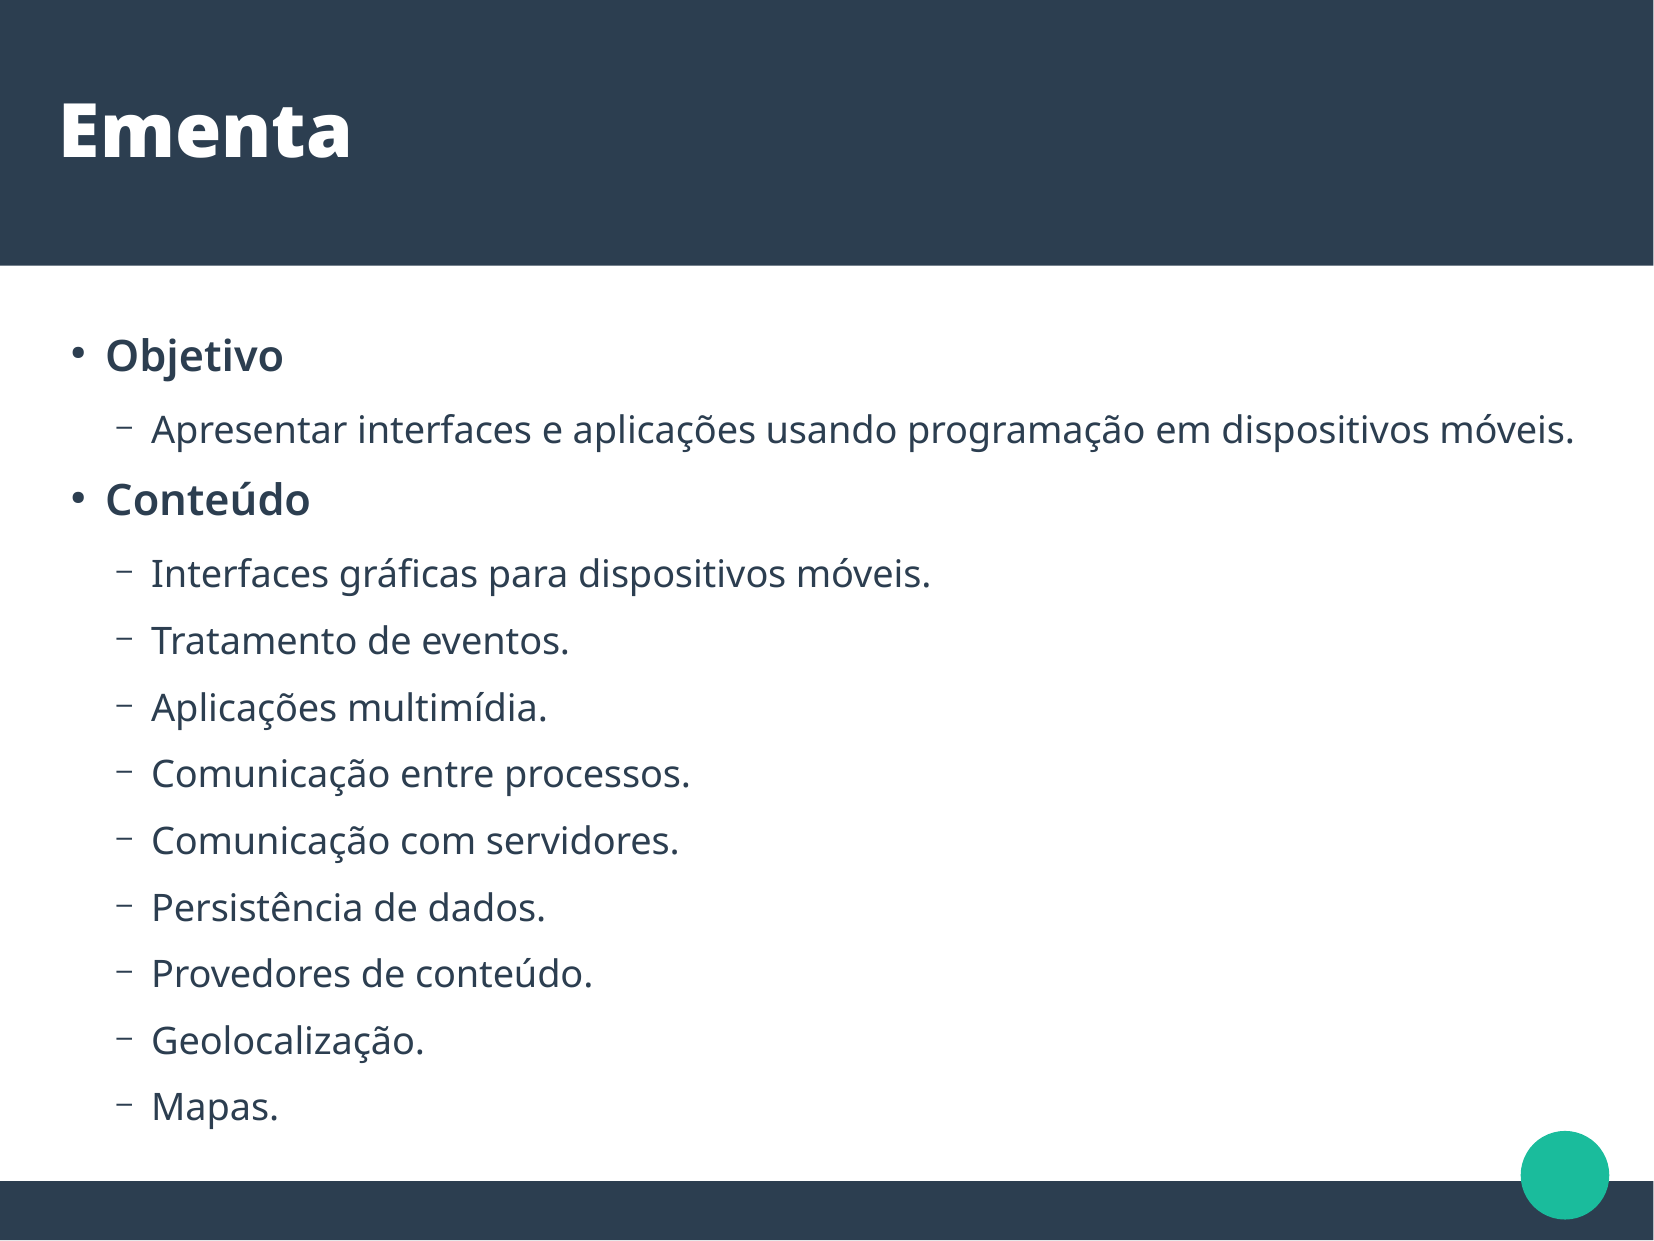

# Ementa
Objetivo
Apresentar interfaces e aplicações usando programação em dispositivos móveis.
Conteúdo
Interfaces gráficas para dispositivos móveis.
Tratamento de eventos.
Aplicações multimídia.
Comunicação entre processos.
Comunicação com servidores.
Persistência de dados.
Provedores de conteúdo.
Geolocalização.
Mapas.